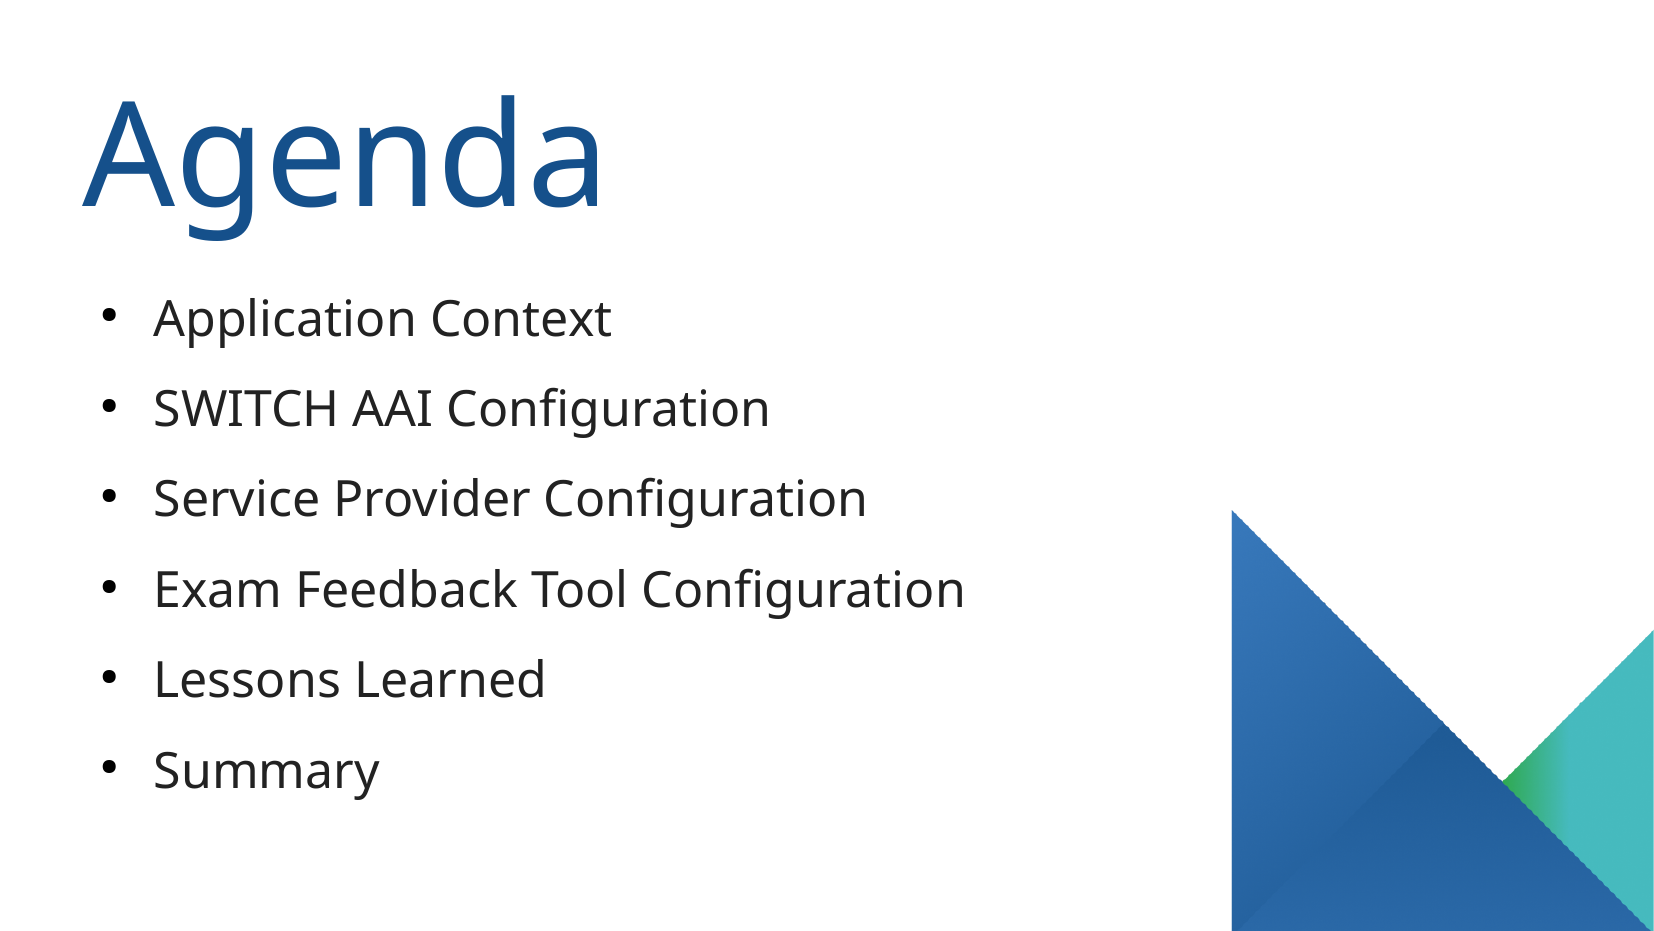

# Agenda
Application Context
SWITCH AAI Configuration
Service Provider Configuration
Exam Feedback Tool Configuration
Lessons Learned
Summary